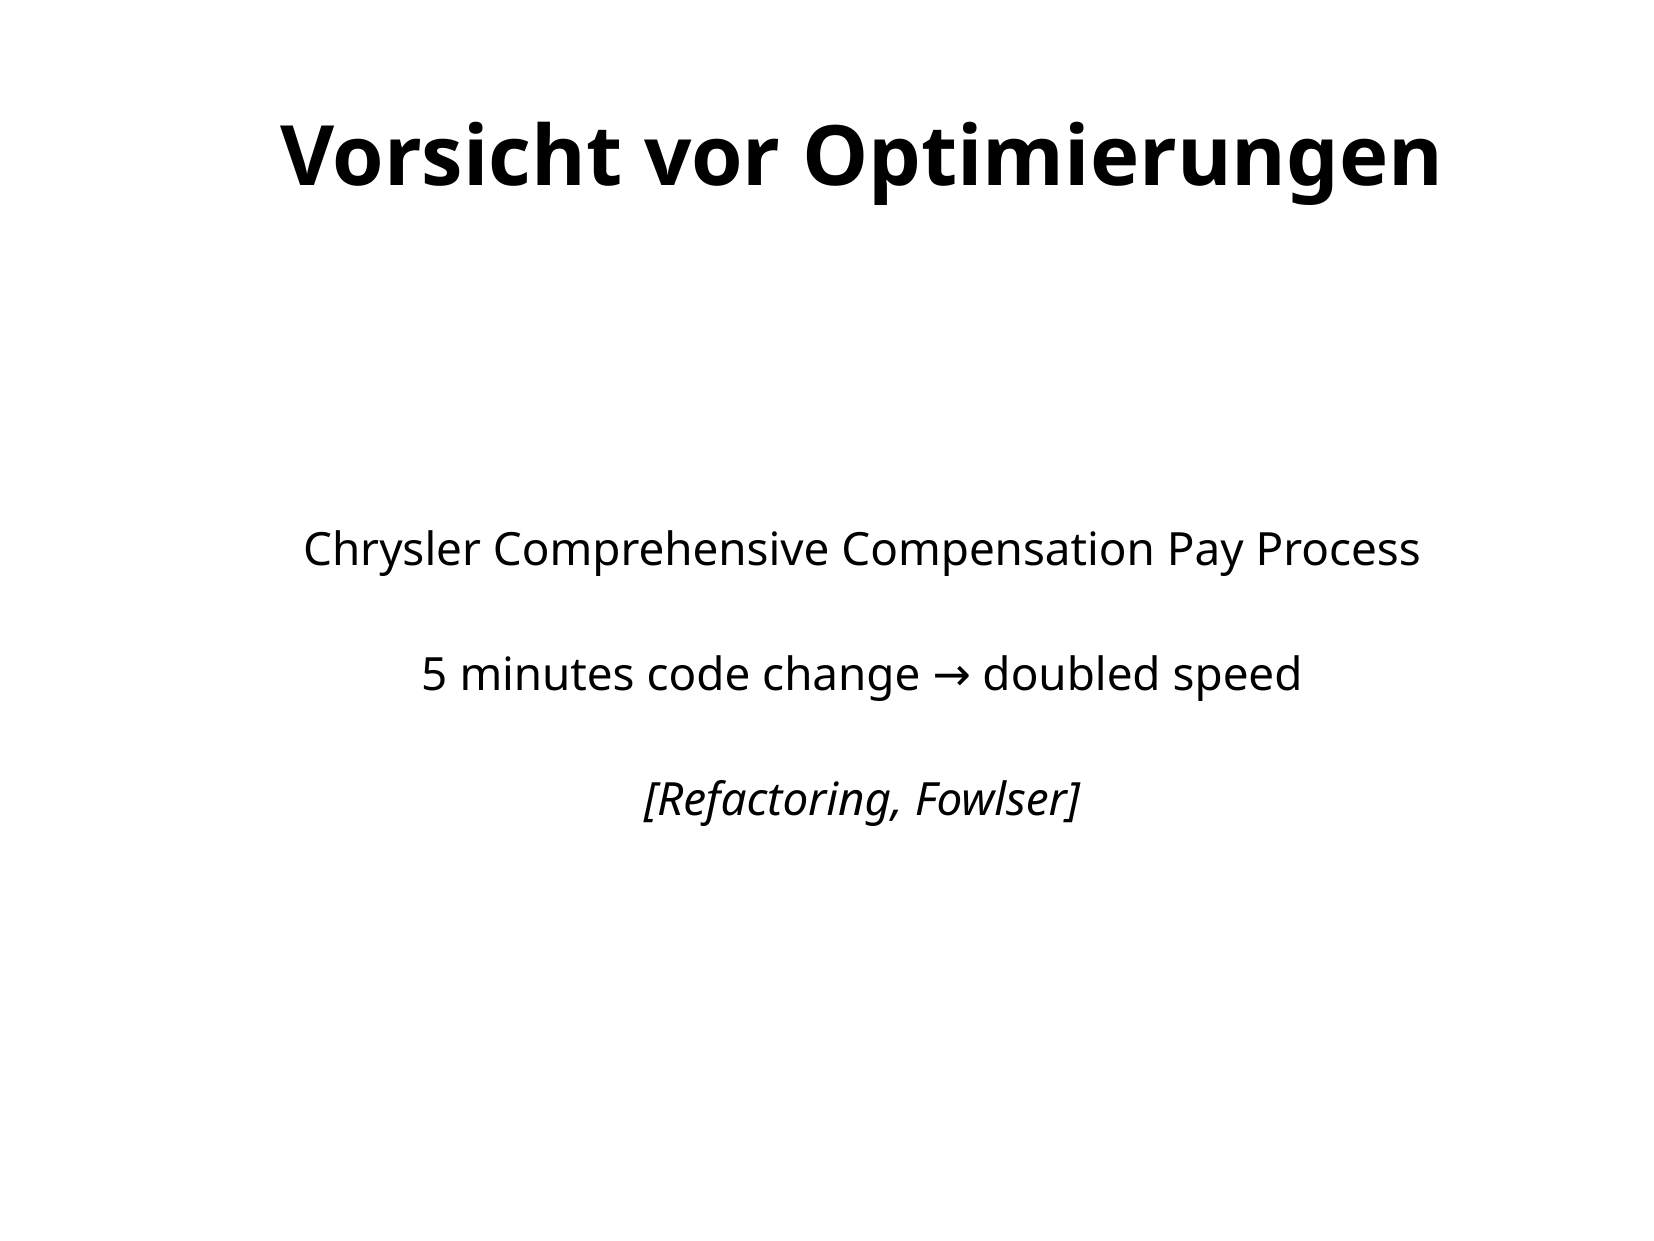

# Vorsicht vor Optimierungen
Chrysler Comprehensive Compensation Pay Process
5 minutes code change → doubled speed
[Refactoring, Fowlser]